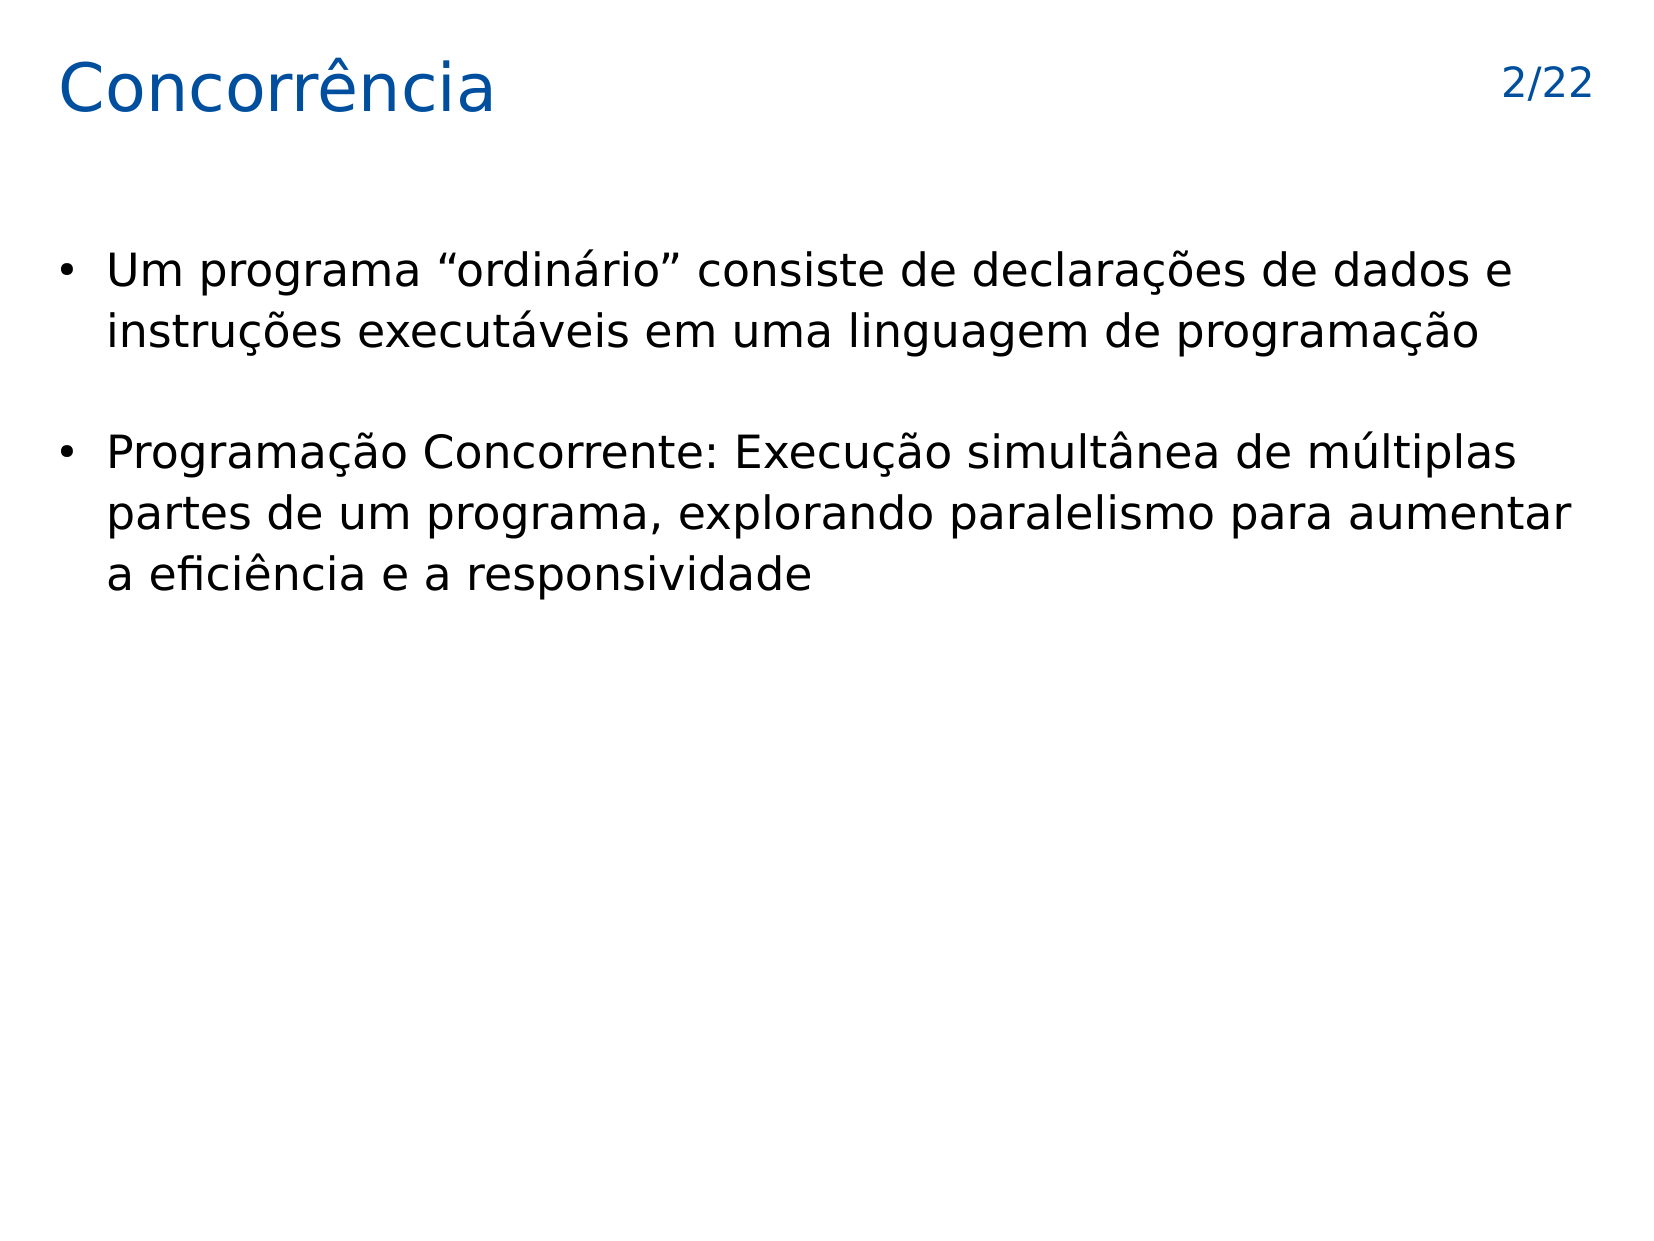

# Concorrência
2
Um programa “ordinário” consiste de declarações de dados e instruções executáveis em uma linguagem de programação
Programação Concorrente: Execução simultânea de múltiplas partes de um programa, explorando paralelismo para aumentar a eficiência e a responsividade